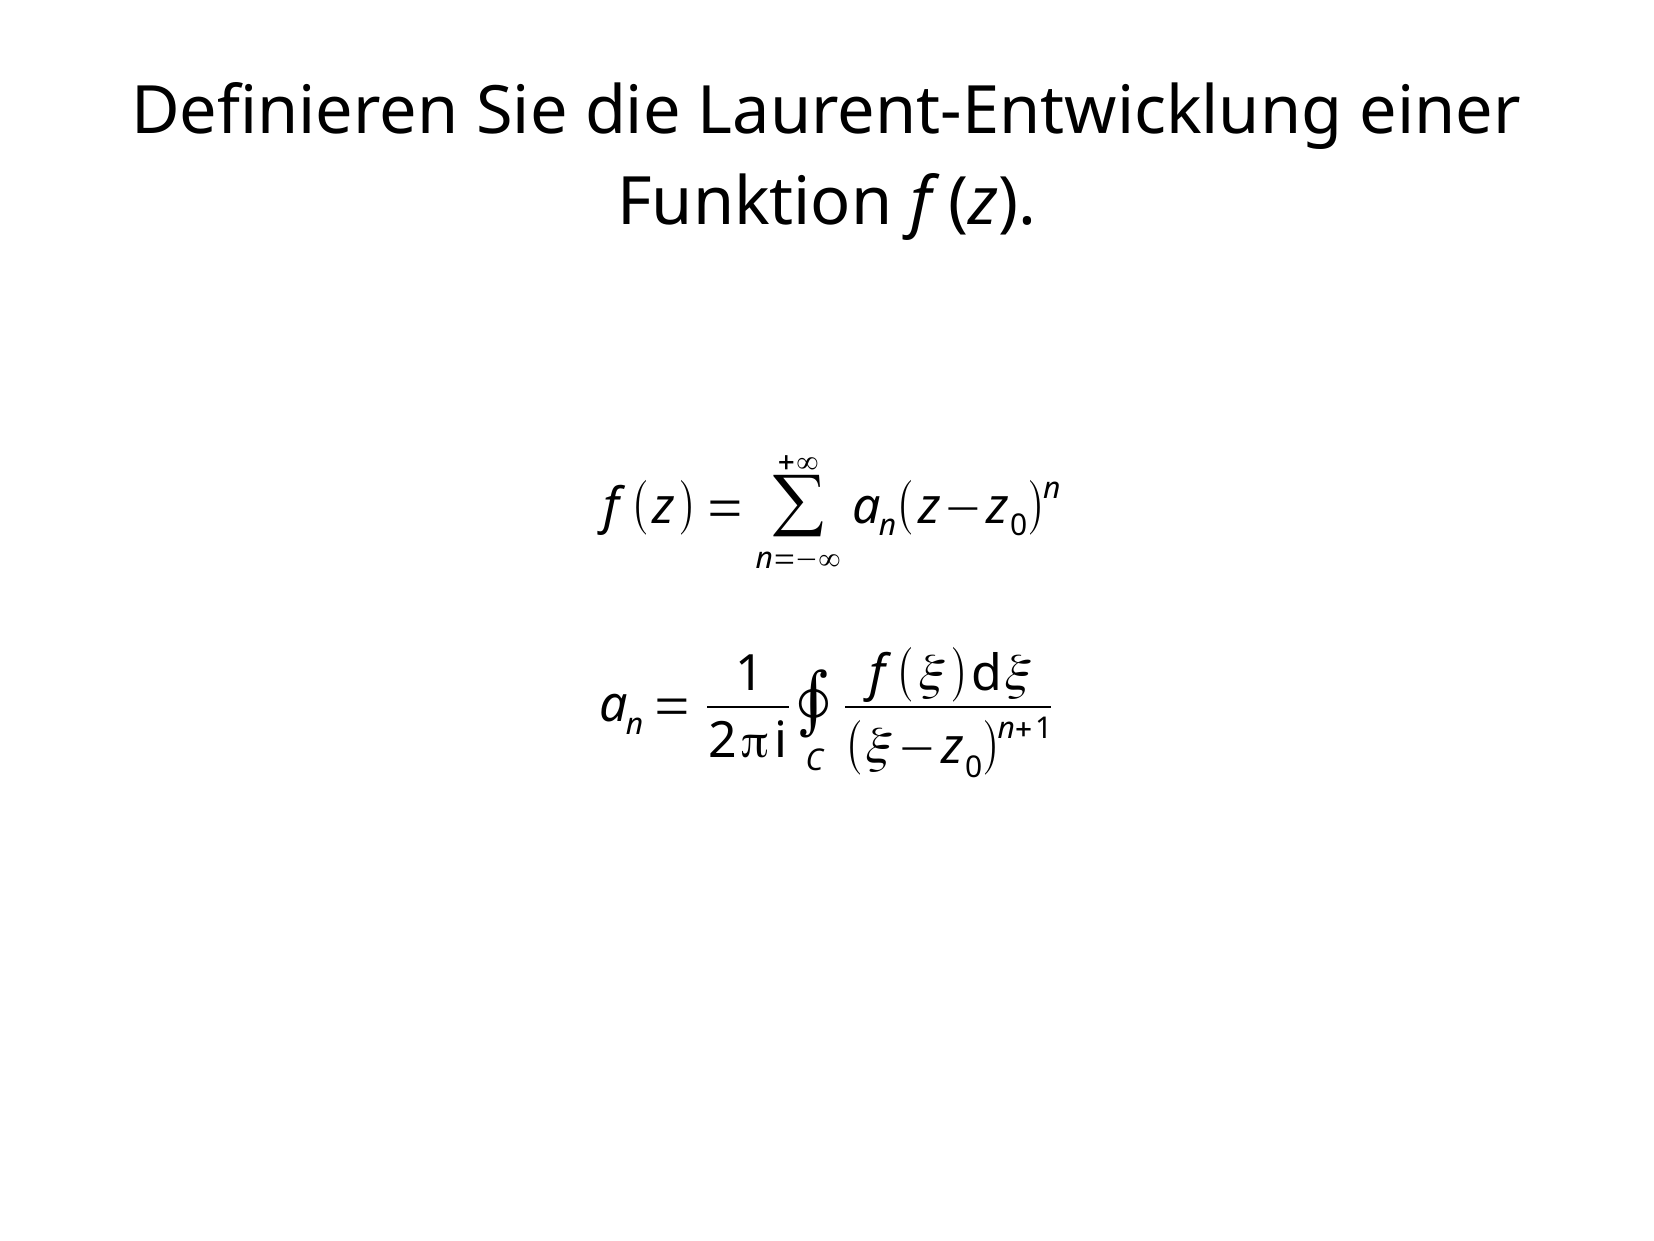

# Definieren Sie die Laurent-Entwicklung einer Funktion f (z).